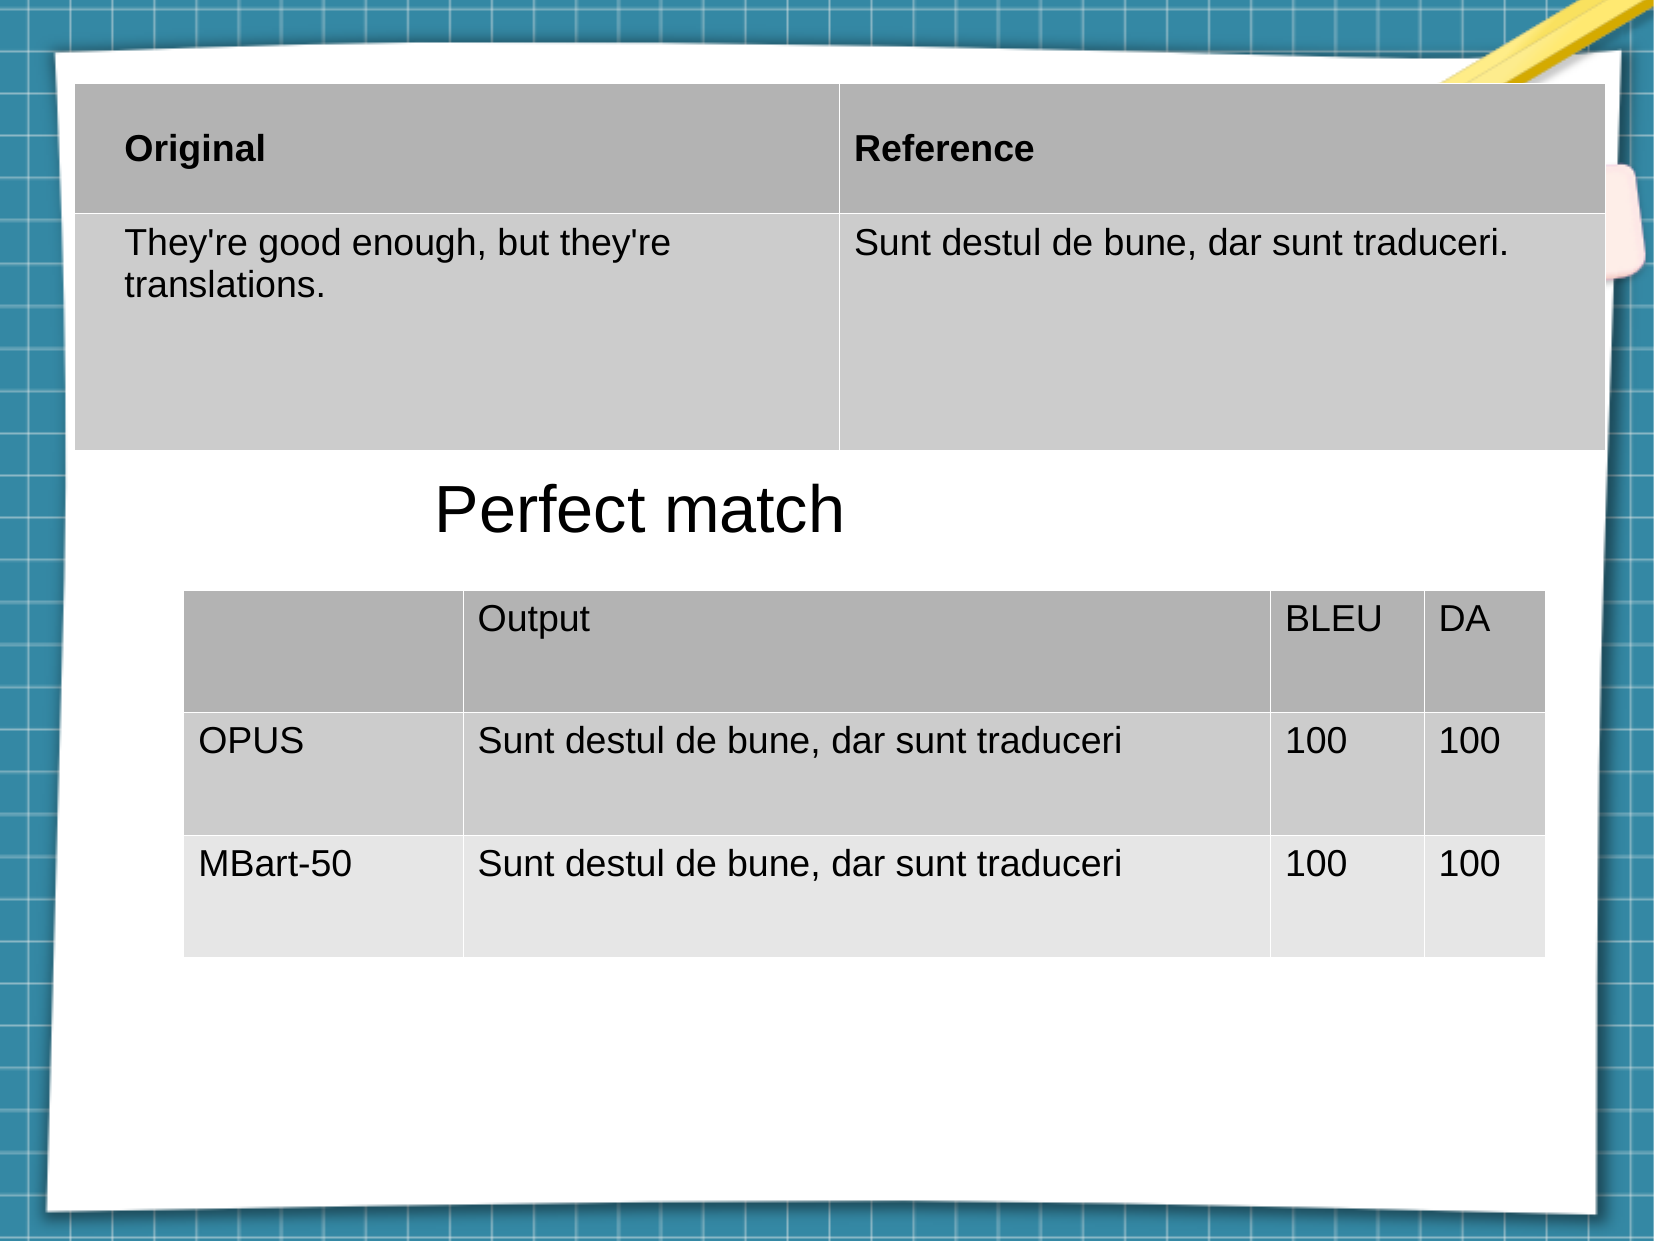

| Original | Reference |
| --- | --- |
| They're good enough, but they're translations. | Sunt destul de bune, dar sunt traduceri. |
Perfect match
| | Output | BLEU | DA |
| --- | --- | --- | --- |
| OPUS | Sunt destul de bune, dar sunt traduceri | 100 | 100 |
| MBart-50 | Sunt destul de bune, dar sunt traduceri | 100 | 100 |